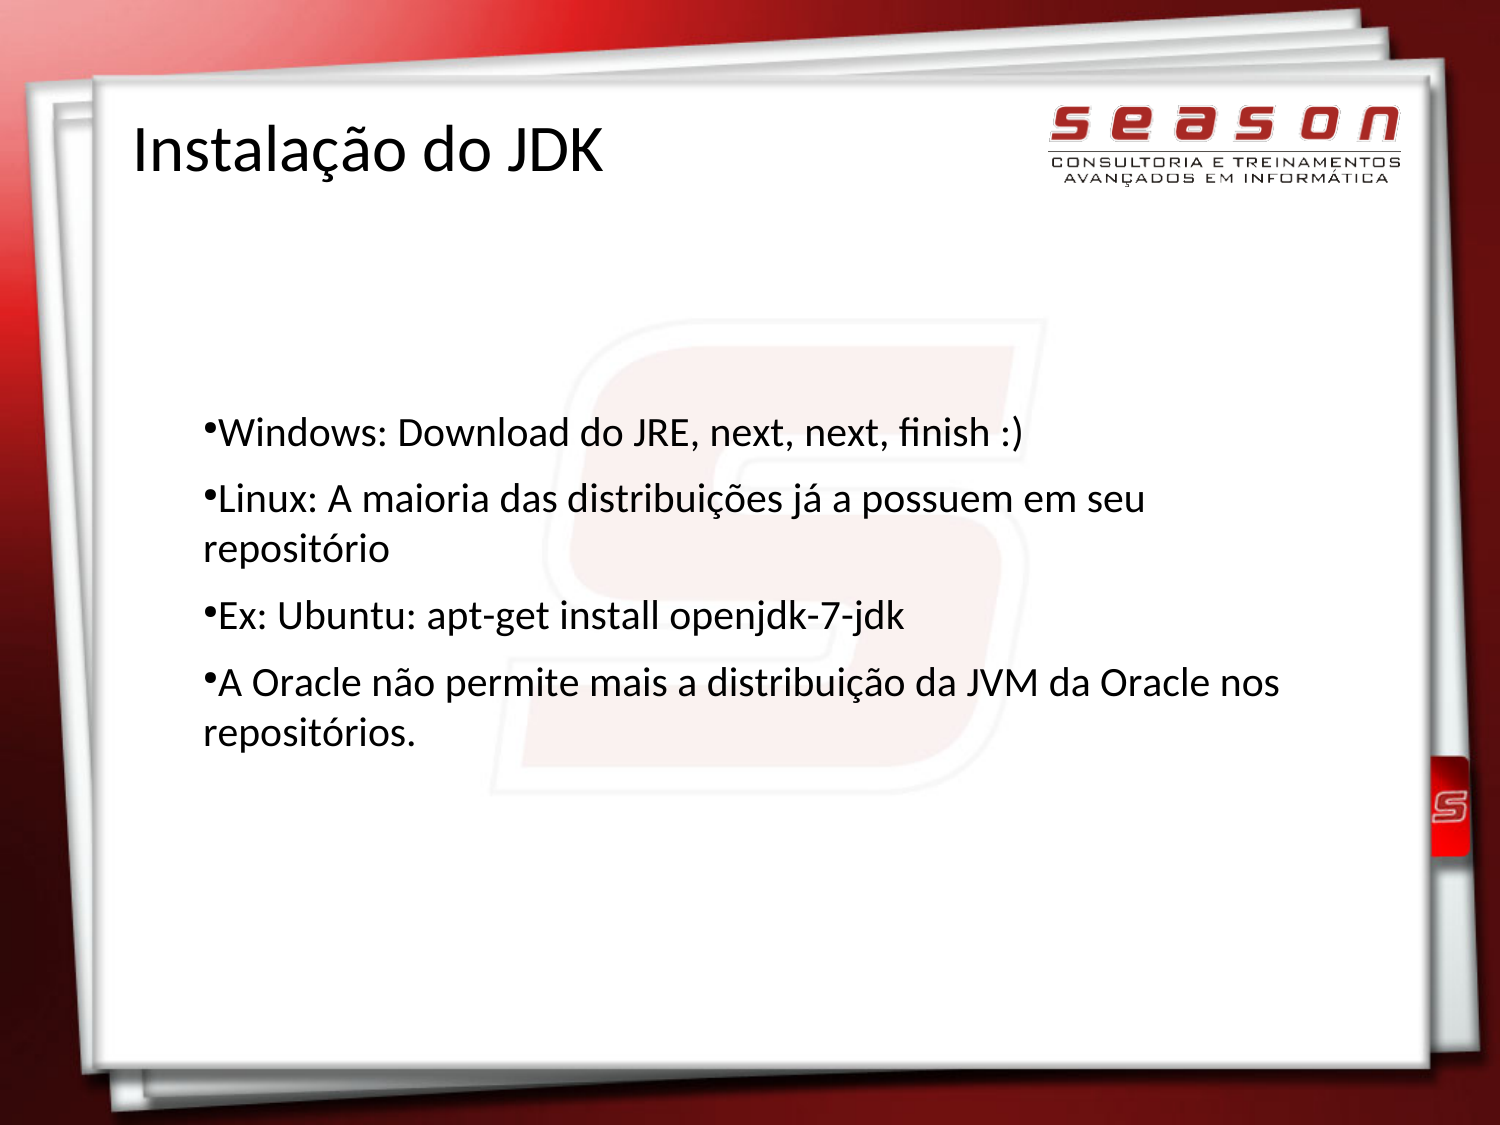

# Instalação do JDK
Windows: Download do JRE, next, next, finish :)
Linux: A maioria das distribuições já a possuem em seu repositório
Ex: Ubuntu: apt-get install openjdk-7-jdk
A Oracle não permite mais a distribuição da JVM da Oracle nos repositórios.